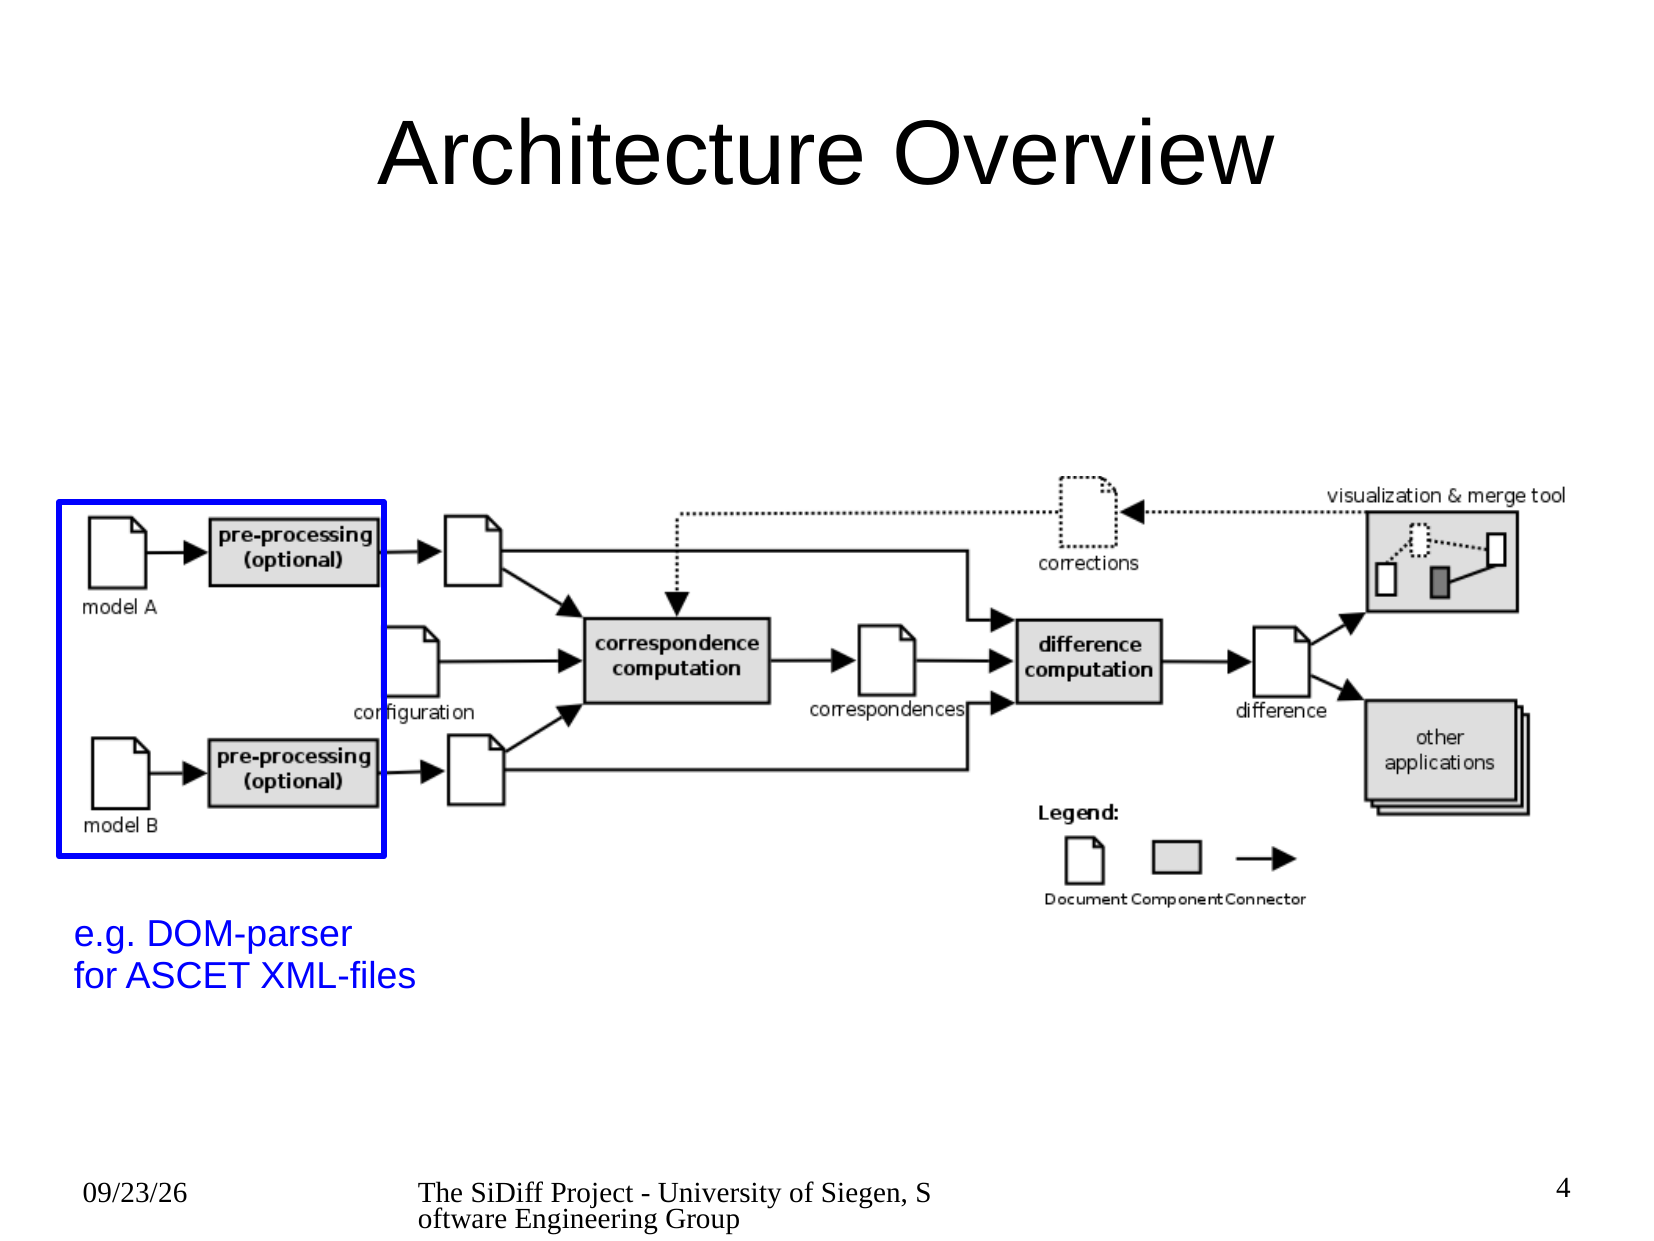

# Architecture Overview
e.g. DOM-parser
for ASCET XML-files
4
The SiDiff Project - University of Siegen, Software Engineering Group